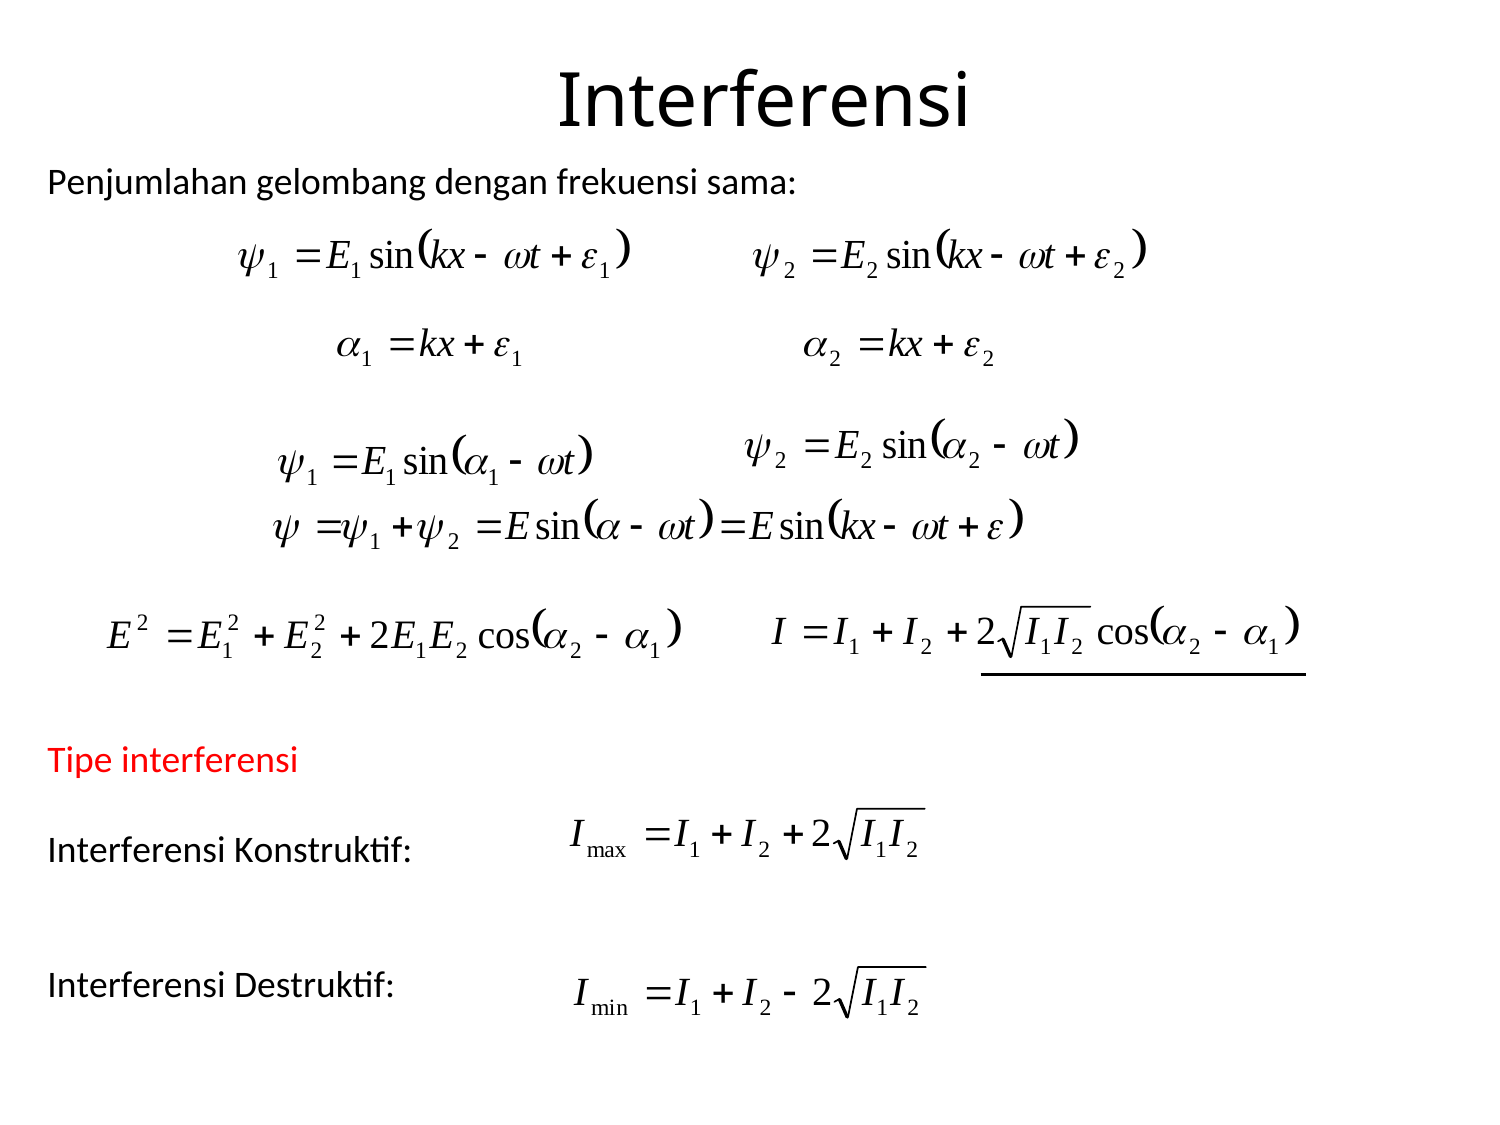

Interferensi
Penjumlahan gelombang dengan frekuensi sama:
Tipe interferensi
Interferensi Konstruktif:
Interferensi Destruktif: